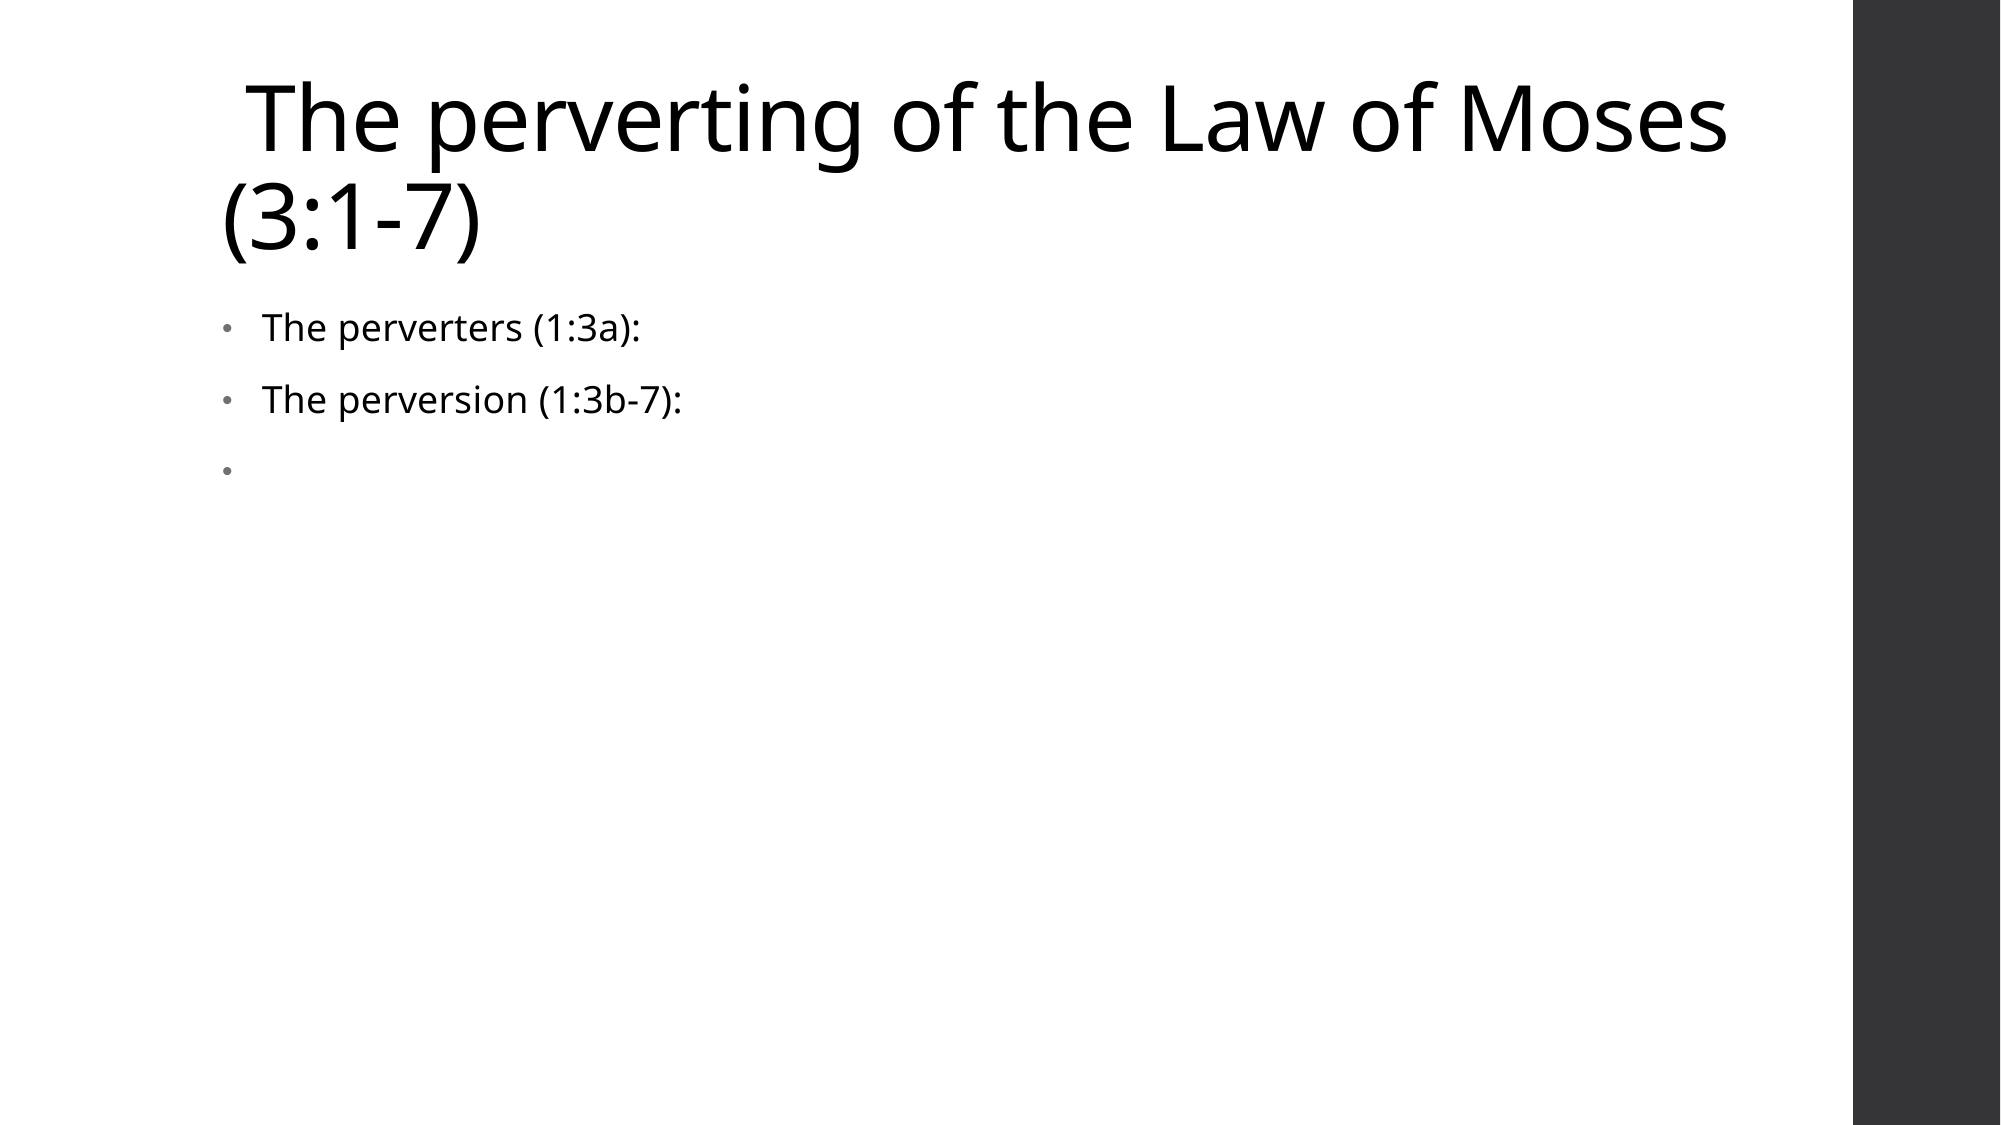

# The perverting of the Law of Moses (3:1-7)
 The perverters (1:3a):
 The perversion (1:3b-7):